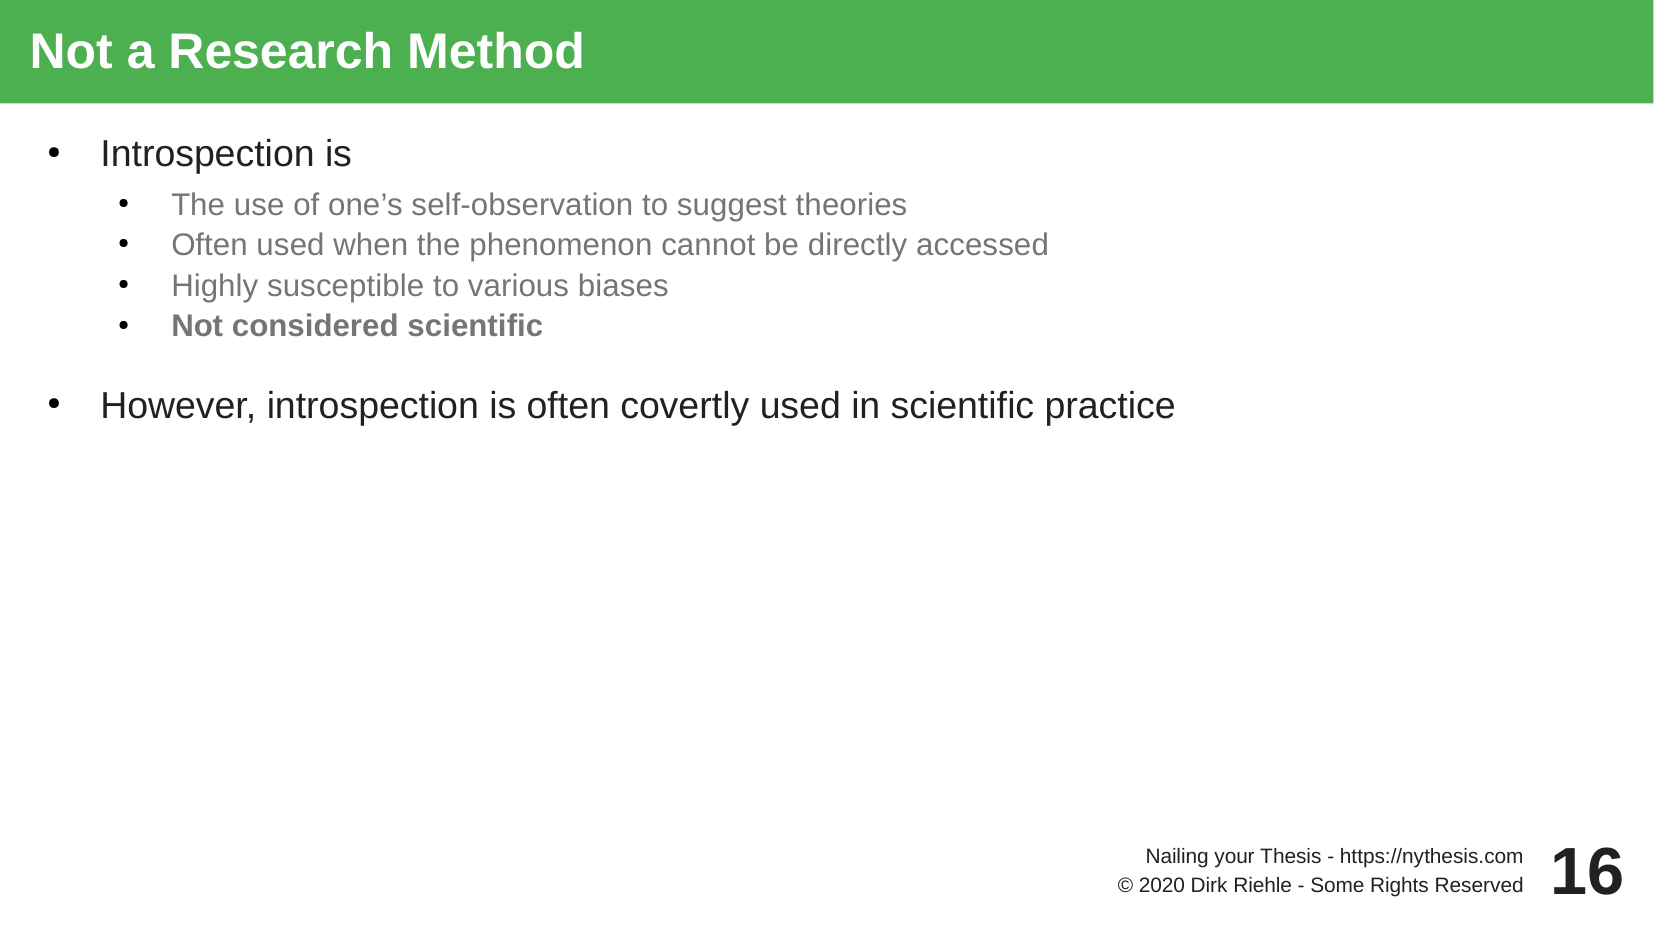

# Not a Research Method
Introspection is
The use of one’s self-observation to suggest theories
Often used when the phenomenon cannot be directly accessed
Highly susceptible to various biases
Not considered scientific
However, introspection is often covertly used in scientific practice
Nailing your Thesis - https://nythesis.com
16
© 2020 Dirk Riehle - Some Rights Reserved